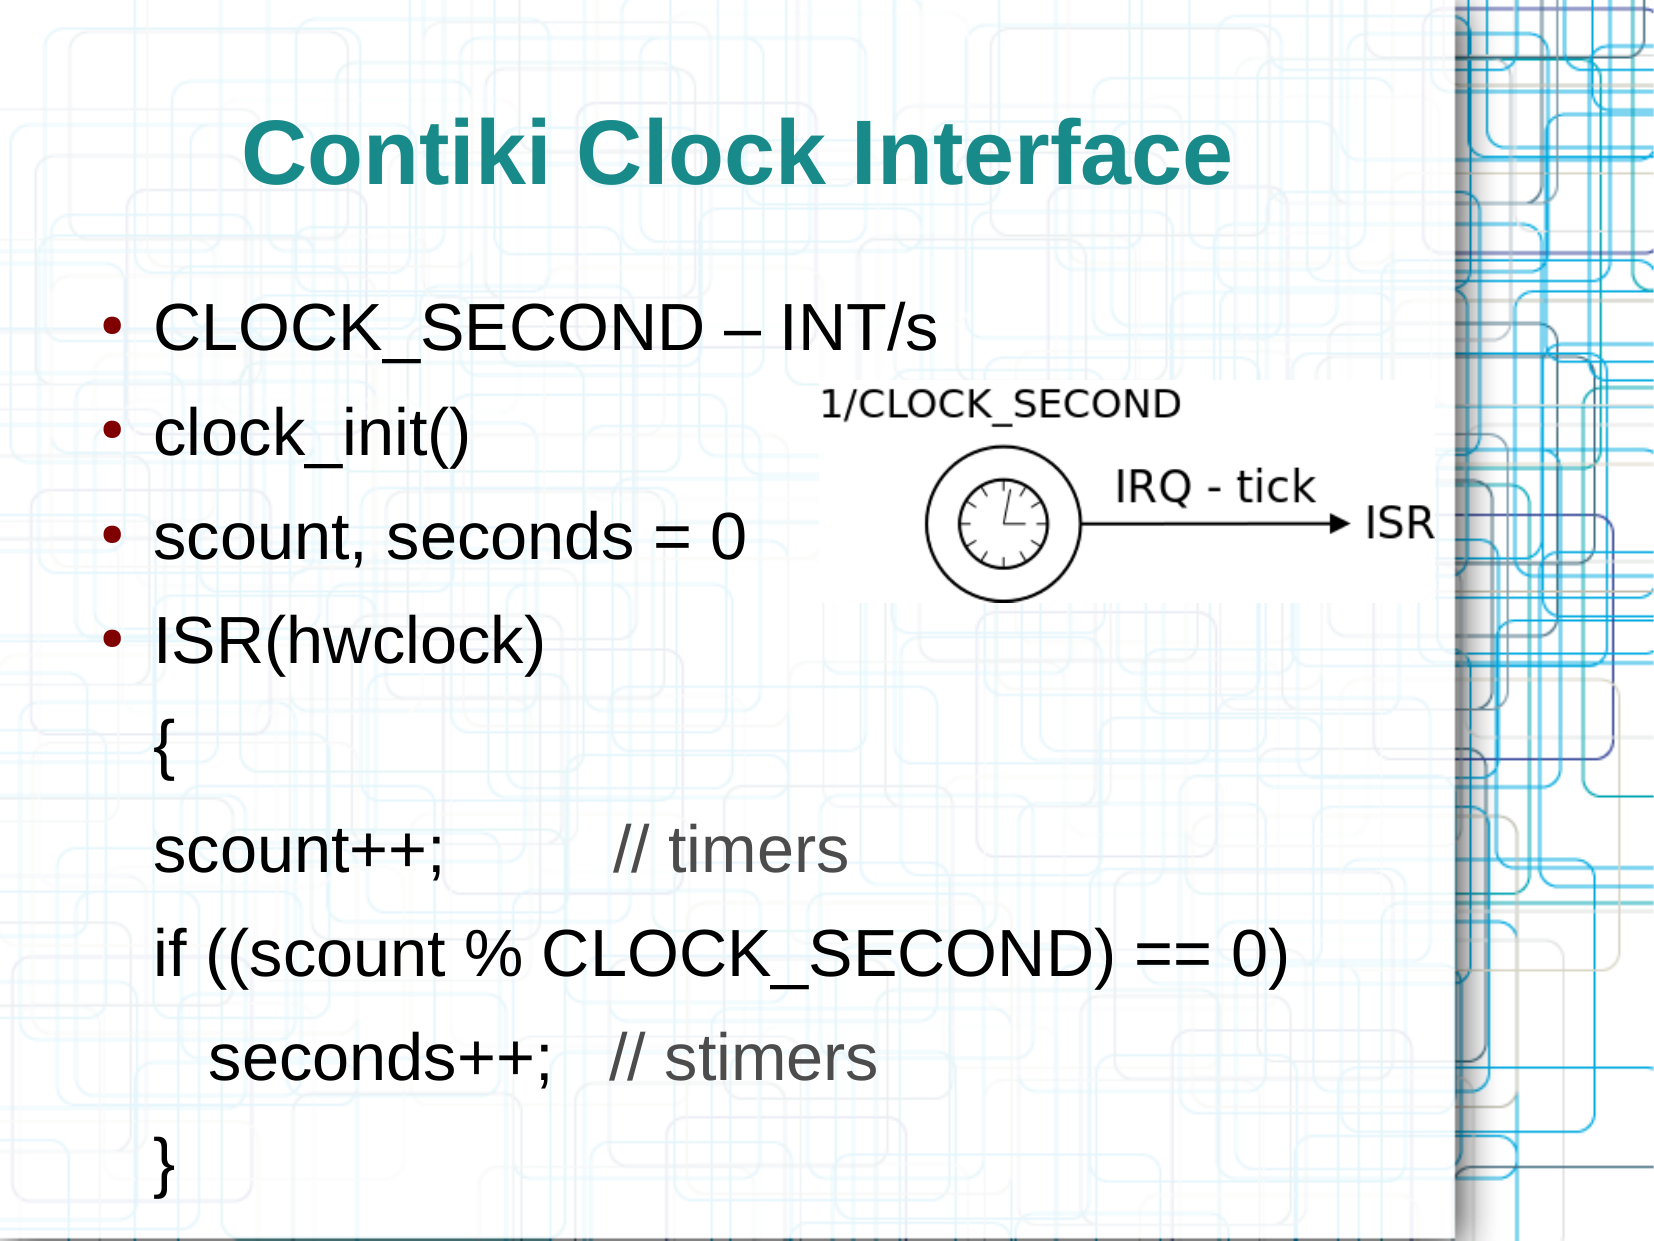

# Contiki Clock Interface
CLOCK_SECOND – INT/s
clock_init()
scount, seconds = 0
ISR(hwclock)
{
scount++; // timers
if ((scount % CLOCK_SECOND) == 0)
 seconds++; // stimers
}